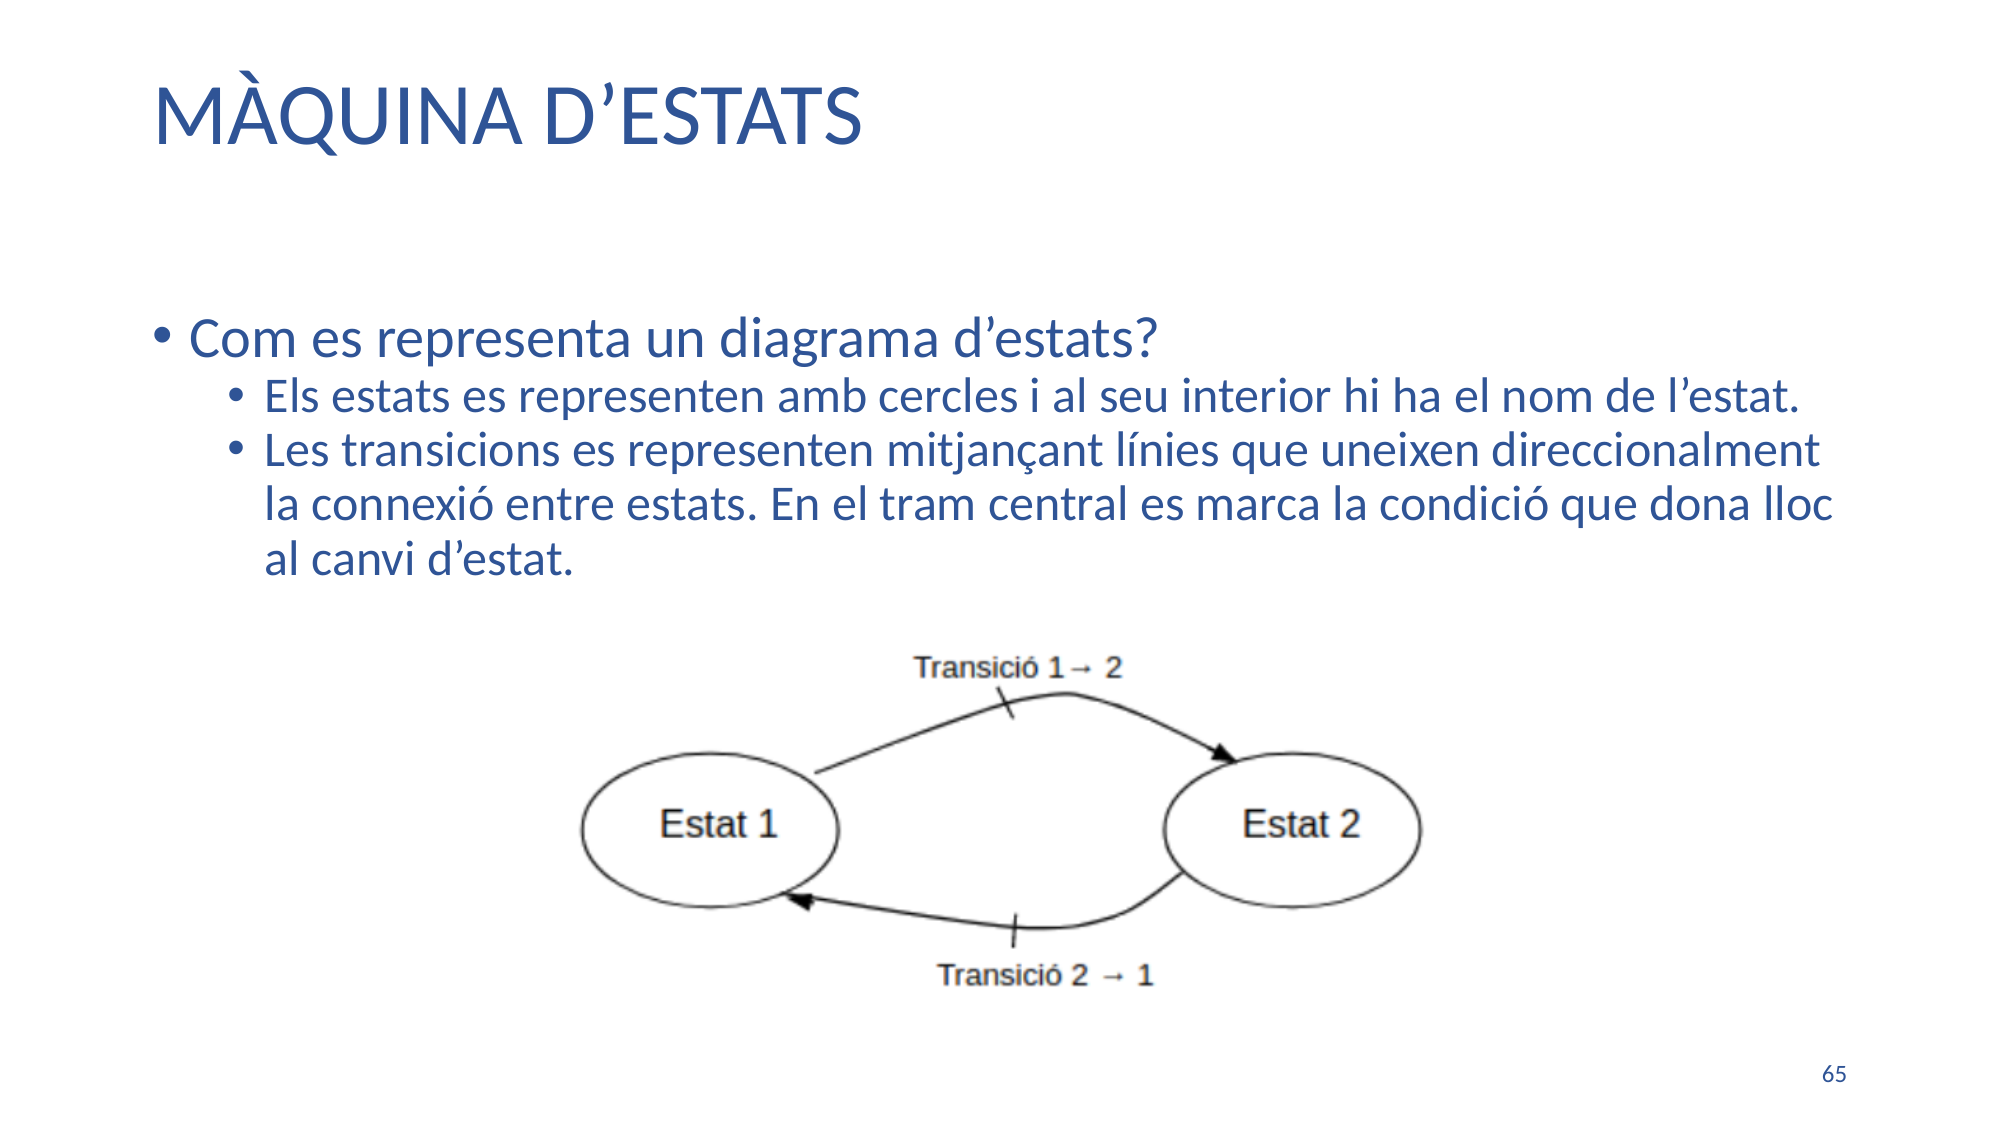

# MÀQUINA D’ESTATS
Com es representa un diagrama d’estats?
Els estats es representen amb cercles i al seu interior hi ha el nom de l’estat.
Les transicions es representen mitjançant línies que uneixen direccionalment la connexió entre estats. En el tram central es marca la condició que dona lloc al canvi d’estat.